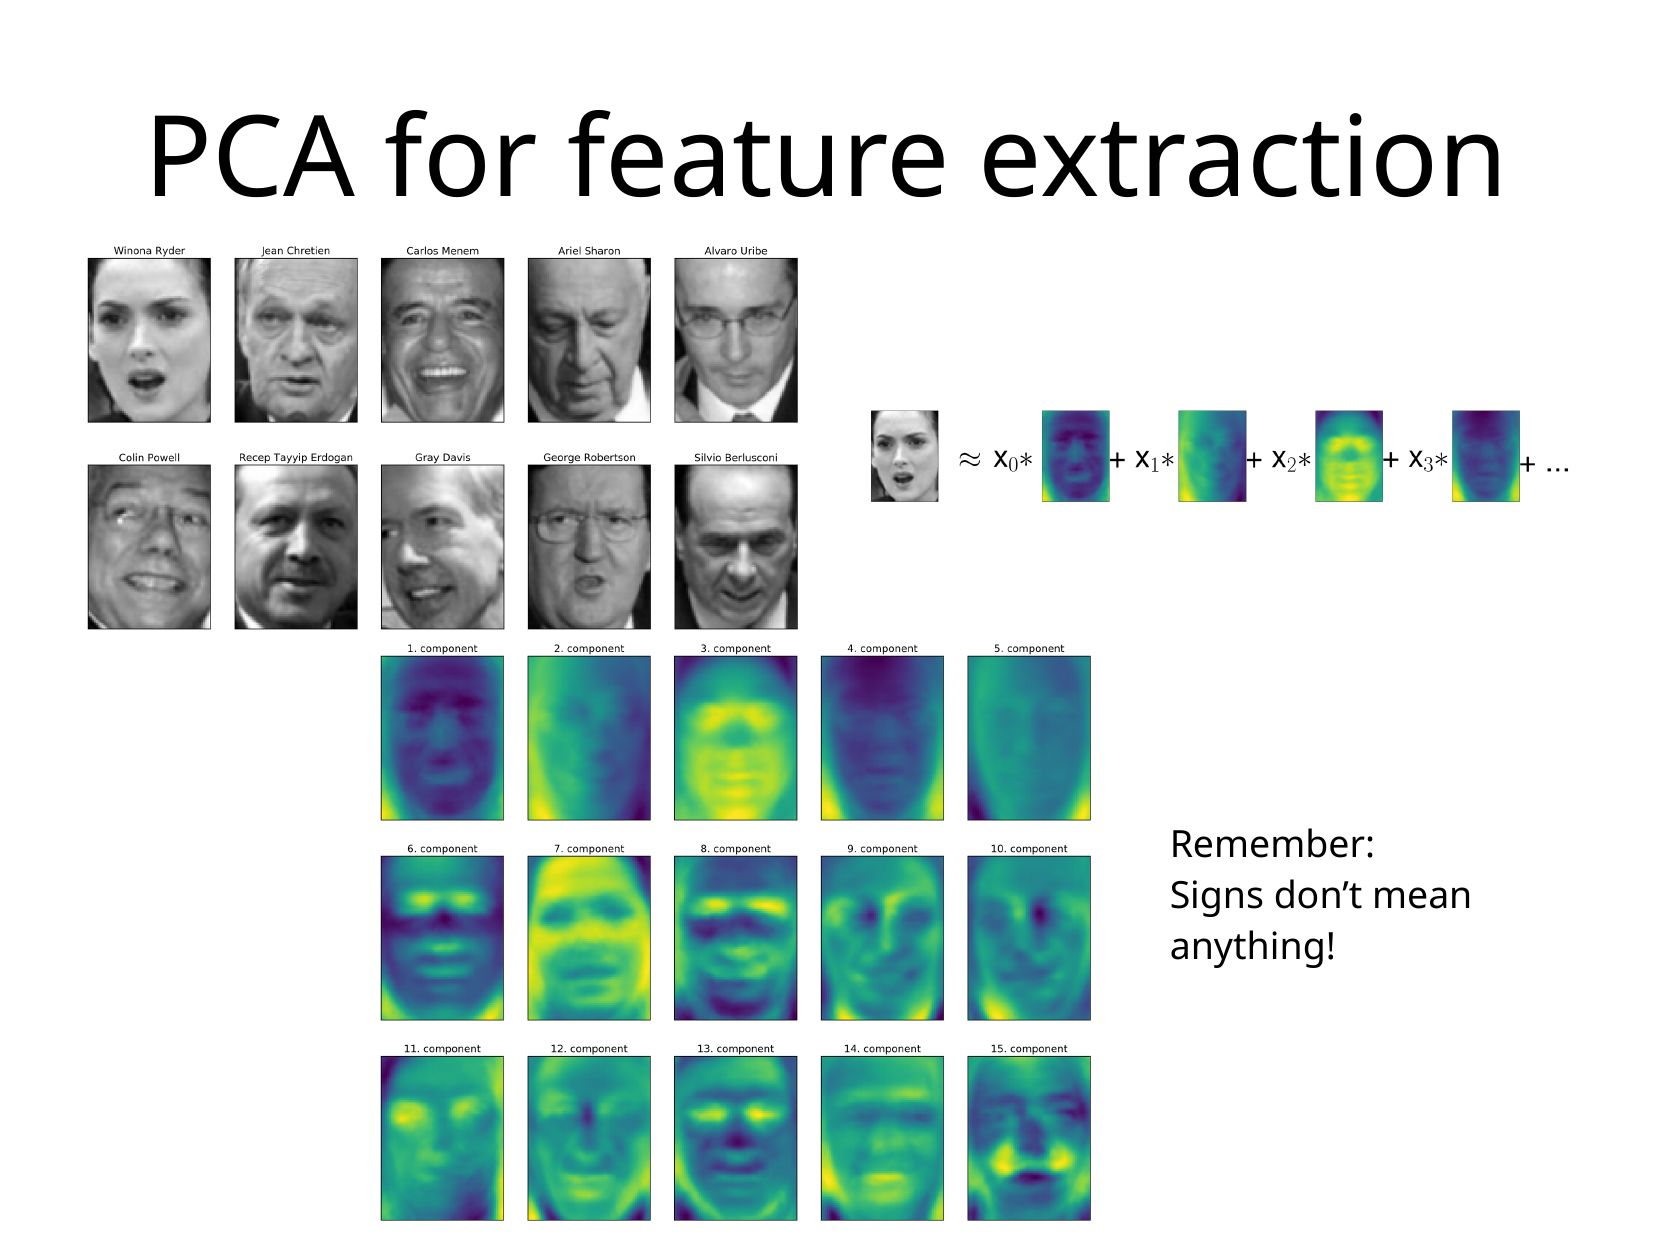

# PCA for feature extraction
Remember:
Signs don’t mean anything!